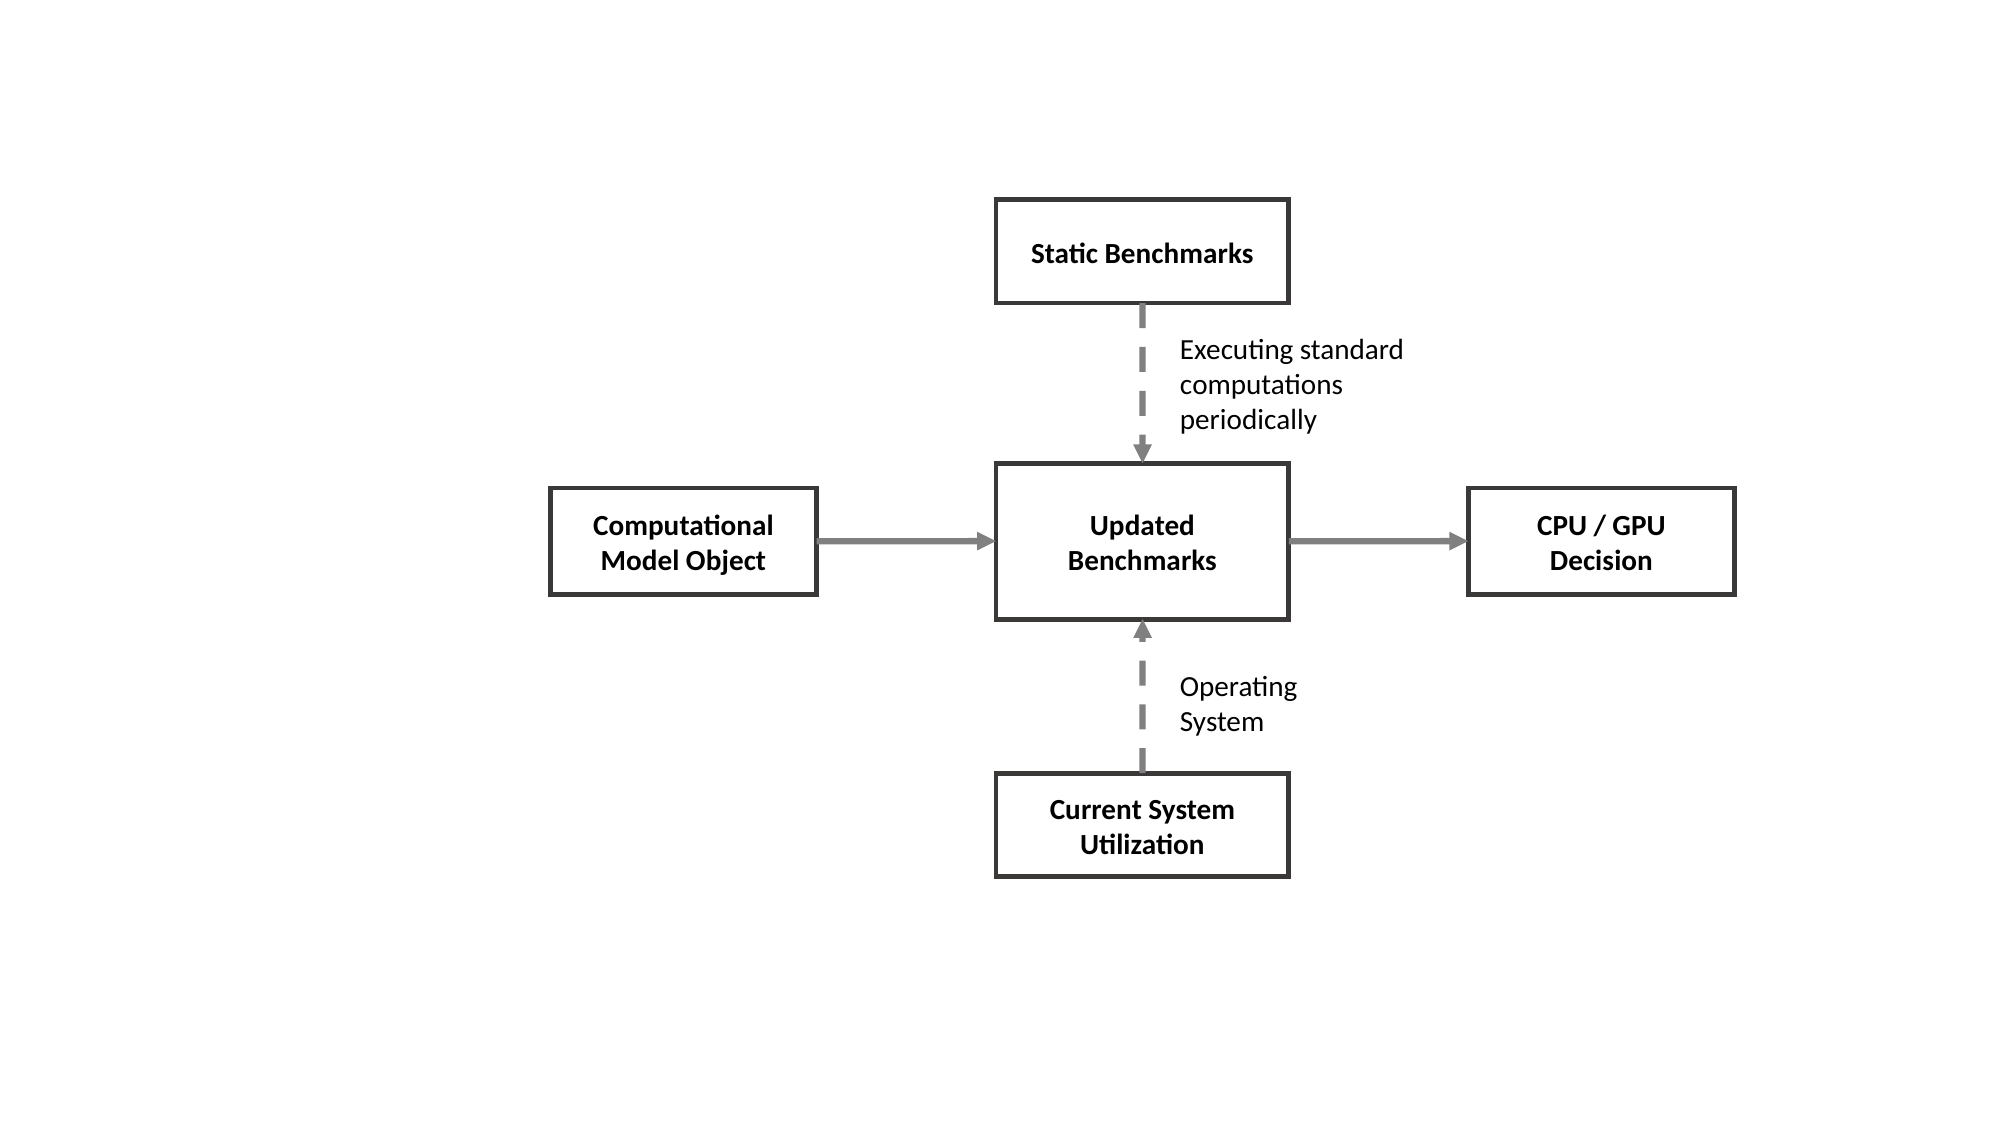

Static Benchmarks
Executing standard computations periodically
Updated
Benchmarks
Computational Model Object
CPU / GPU
Decision
Operating System
Current System Utilization